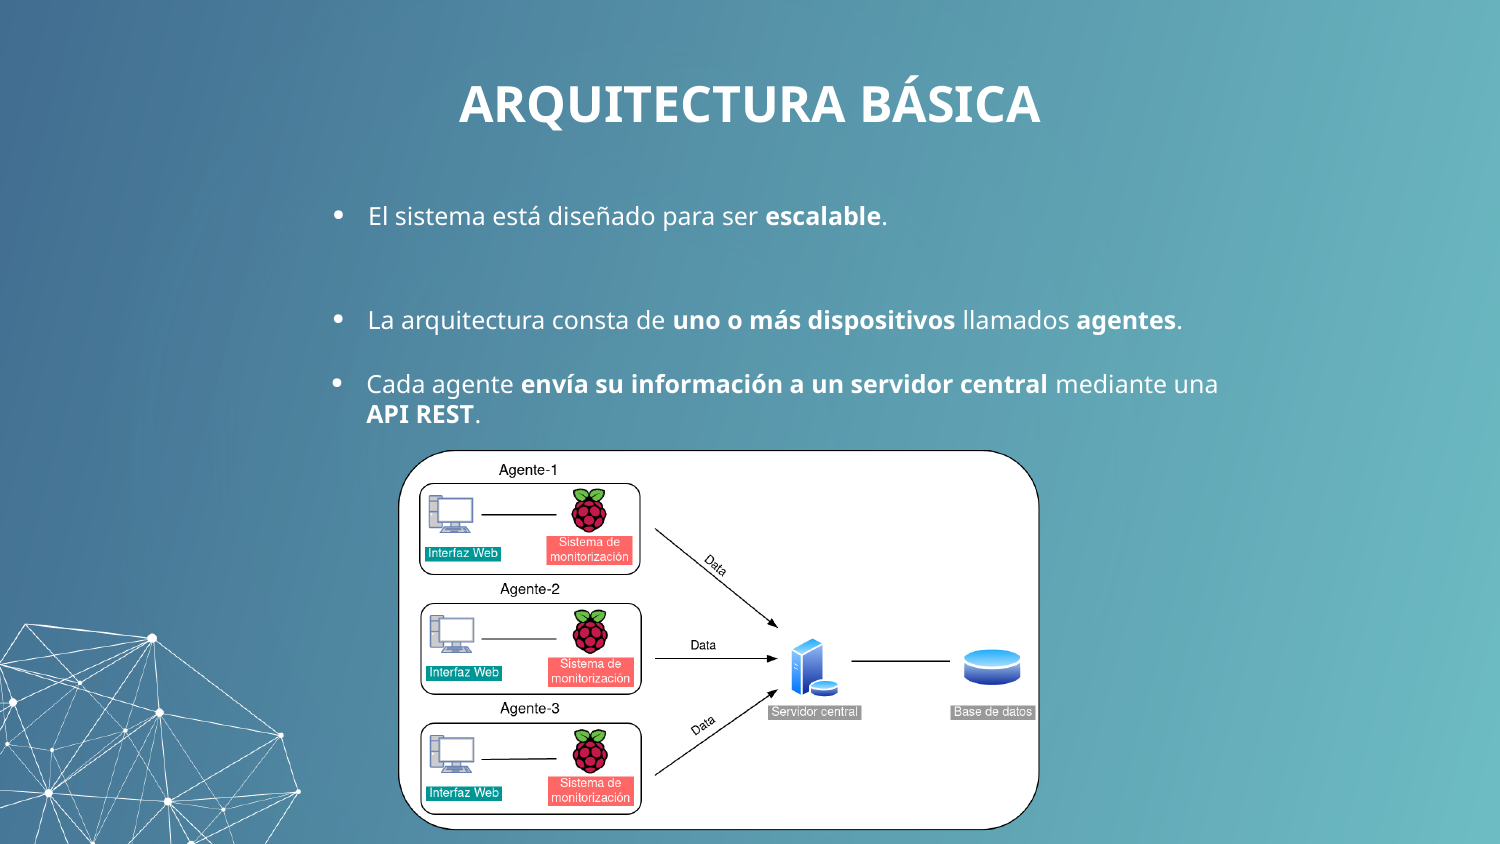

ARQUITECTURA BÁSICA
# El sistema está diseñado para ser escalable.
La arquitectura consta de uno o más dispositivos llamados agentes.
Cada agente envía su información a un servidor central mediante una API REST.